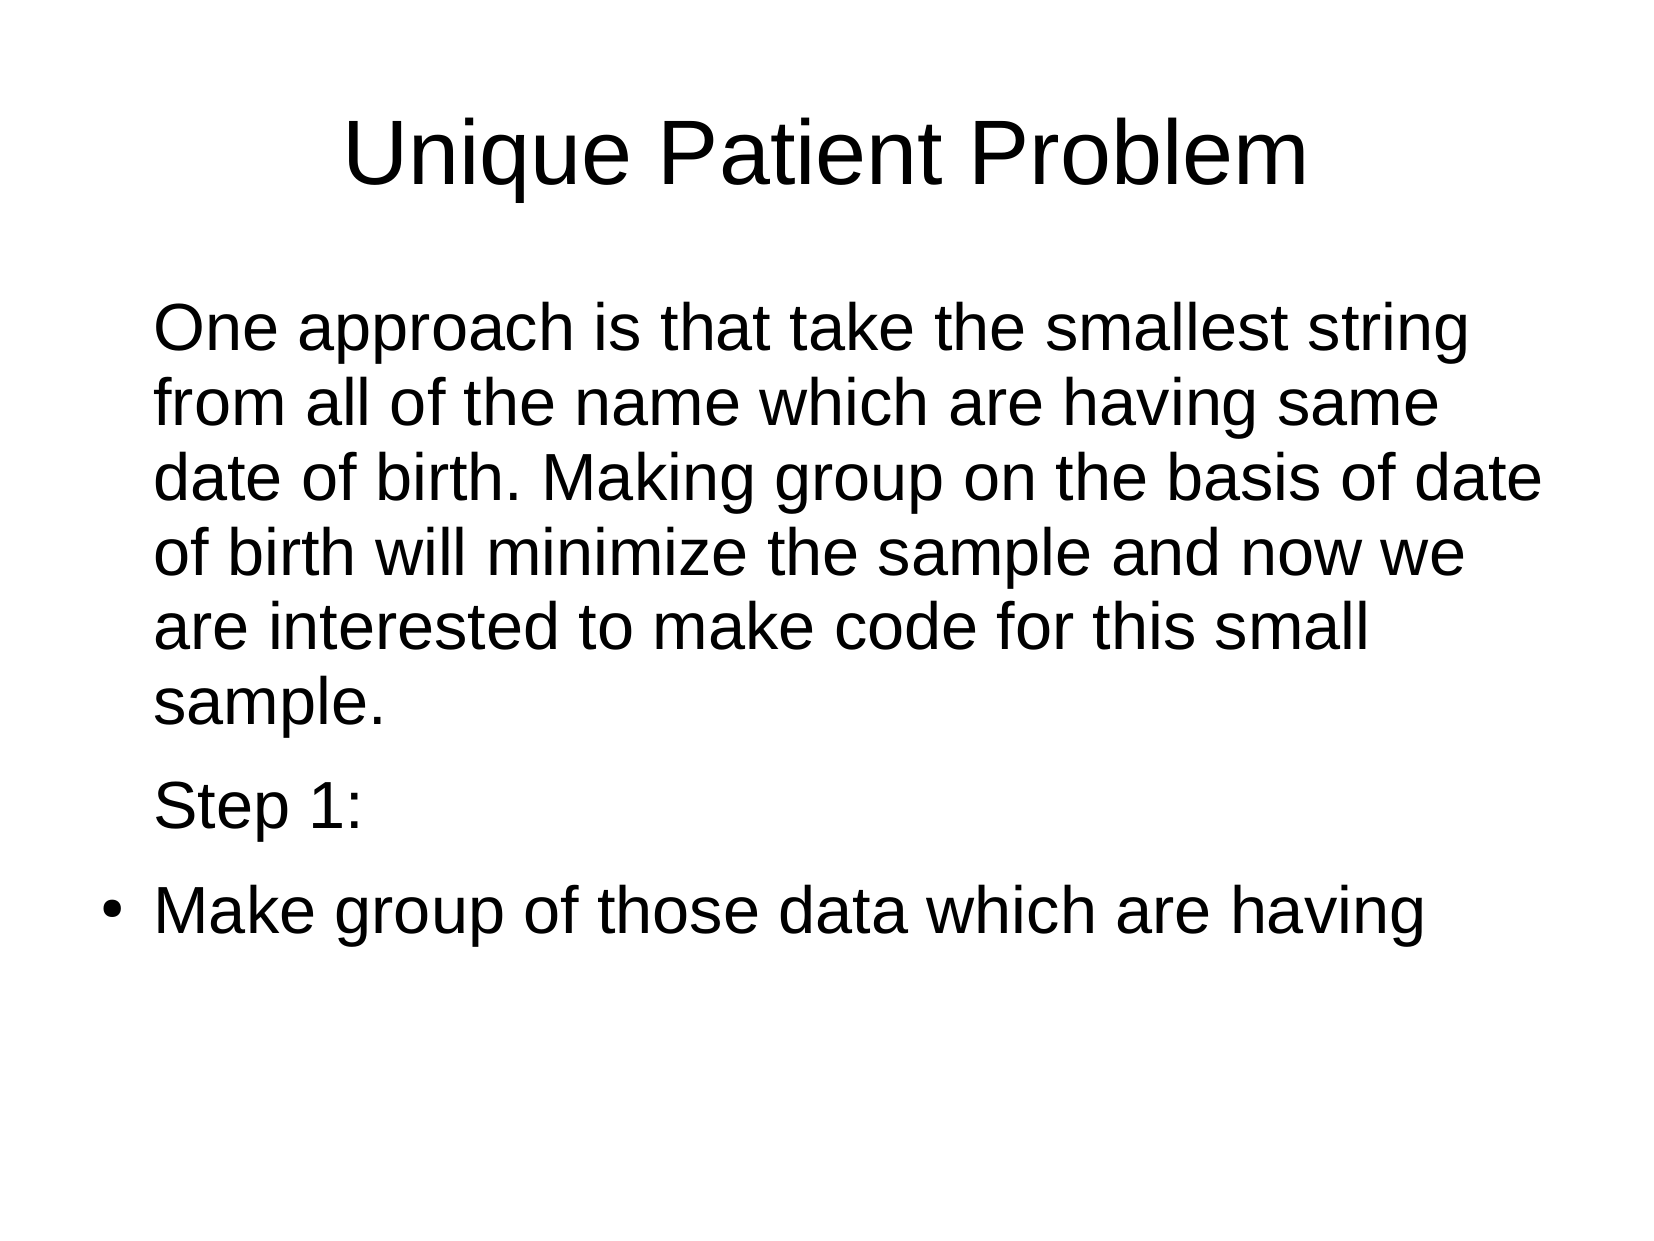

# Unique Patient Problem
One approach is that take the smallest string from all of the name which are having same date of birth. Making group on the basis of date of birth will minimize the sample and now we are interested to make code for this small sample.
Step 1:
Make group of those data which are having